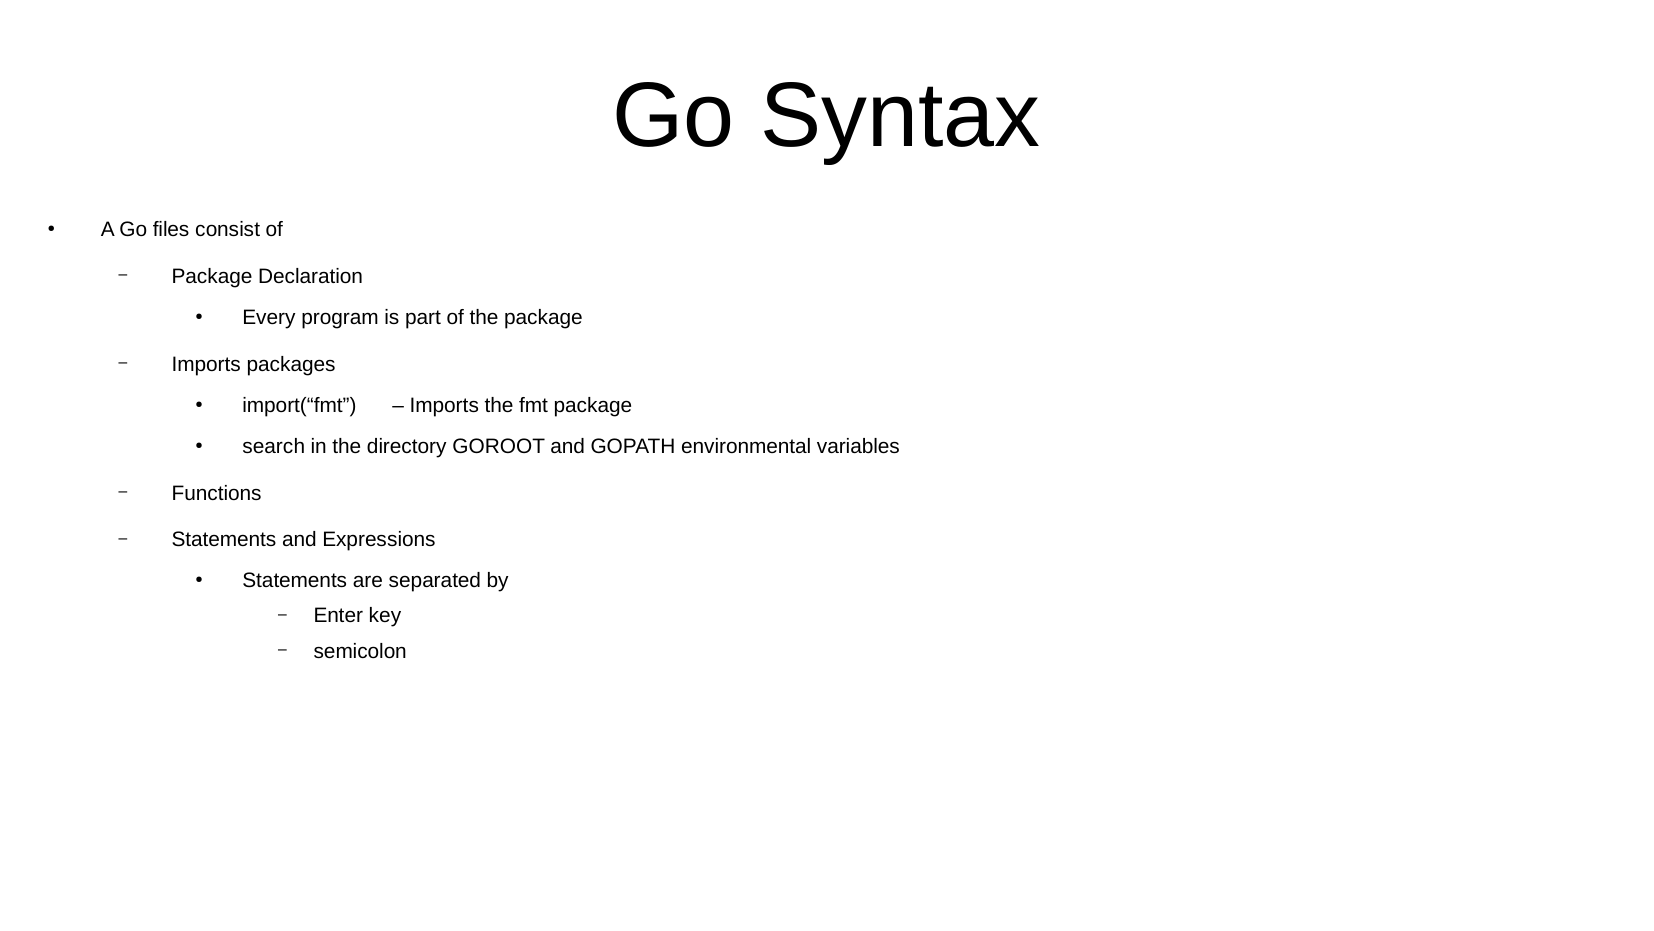

# Go Syntax
A Go files consist of
Package Declaration
Every program is part of the package
Imports packages
import(“fmt”)	– Imports the fmt package
search in the directory GOROOT and GOPATH environmental variables
Functions
Statements and Expressions
Statements are separated by
Enter key
semicolon